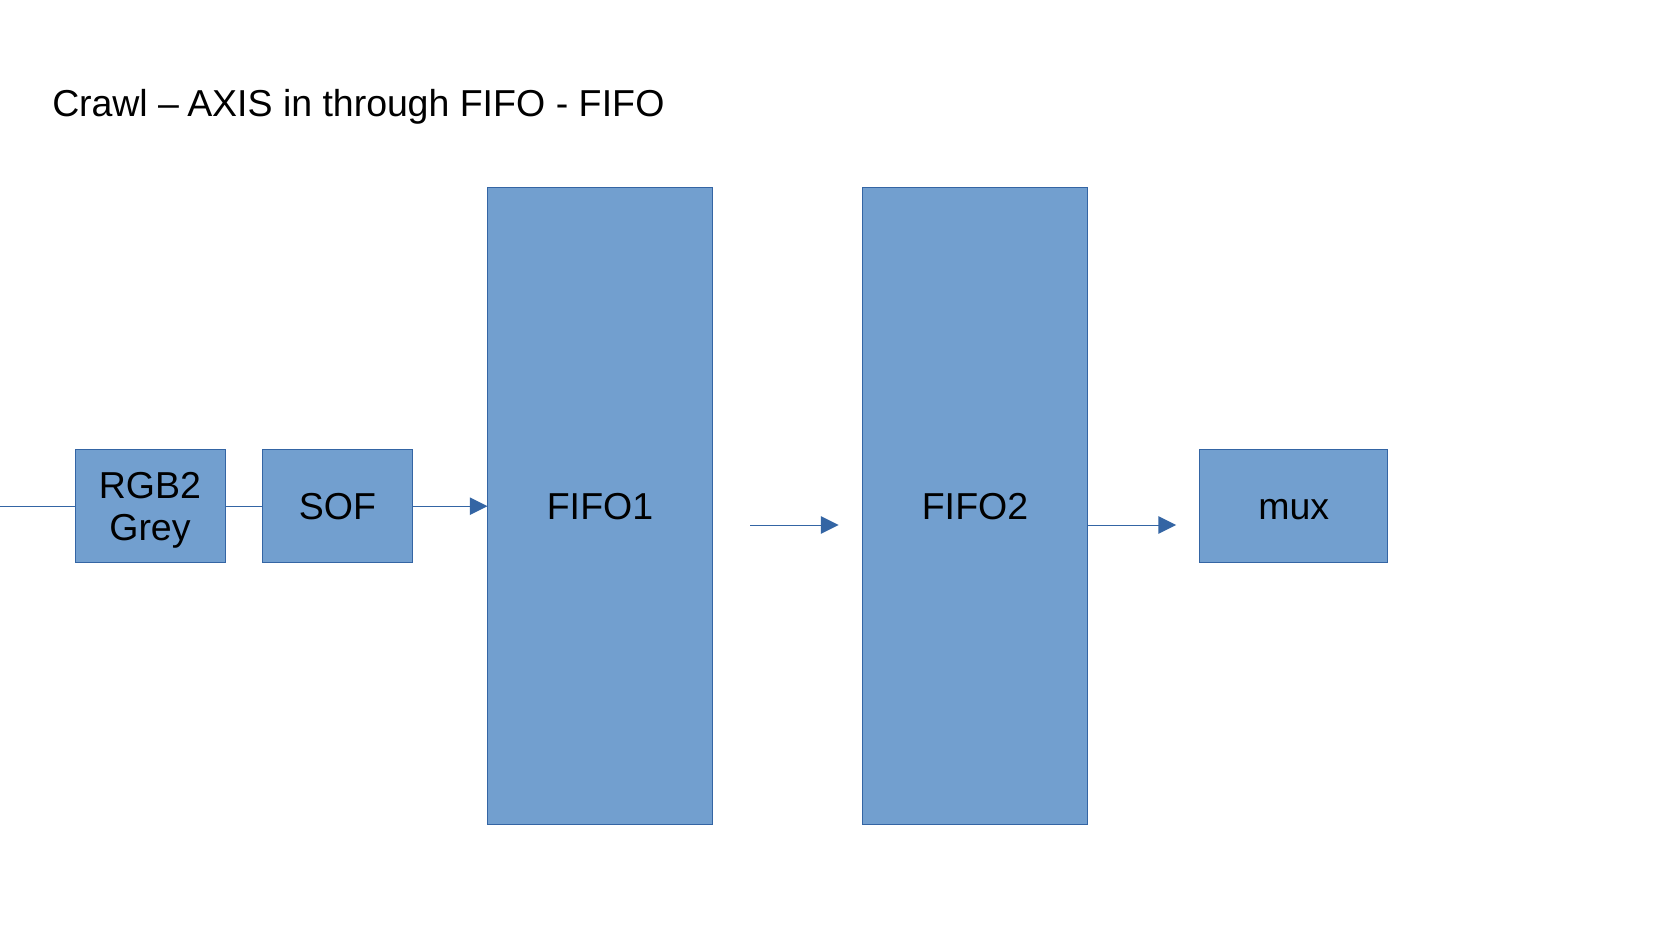

Crawl – AXIS in through FIFO - FIFO
FIFO1
FIFO2
RGB2
Grey
SOF
mux